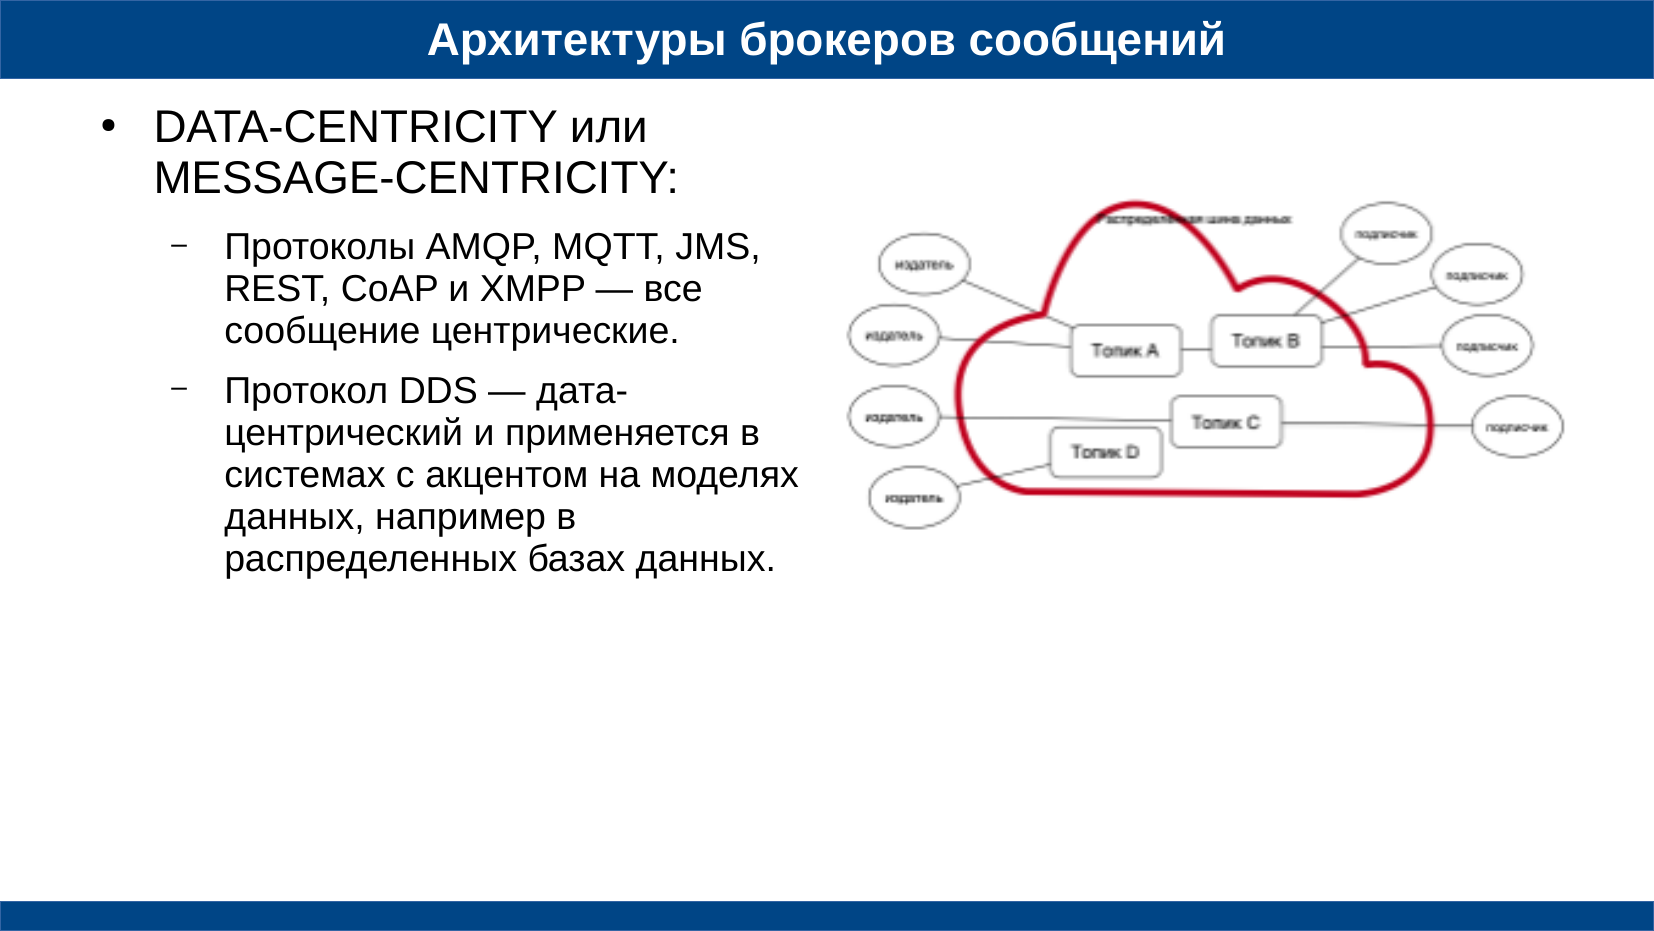

# Архитектуры брокеров сообщений
DATA-CENTRICITY или MESSAGE-CENTRICITY:
Протоколы AMQP, MQTT, JMS, REST, CoAP и XMPP — все сообщение центрические.
Протокол DDS — дата-центрический и применяется в системах с акцентом на моделях данных, например в распределенных базах данных.